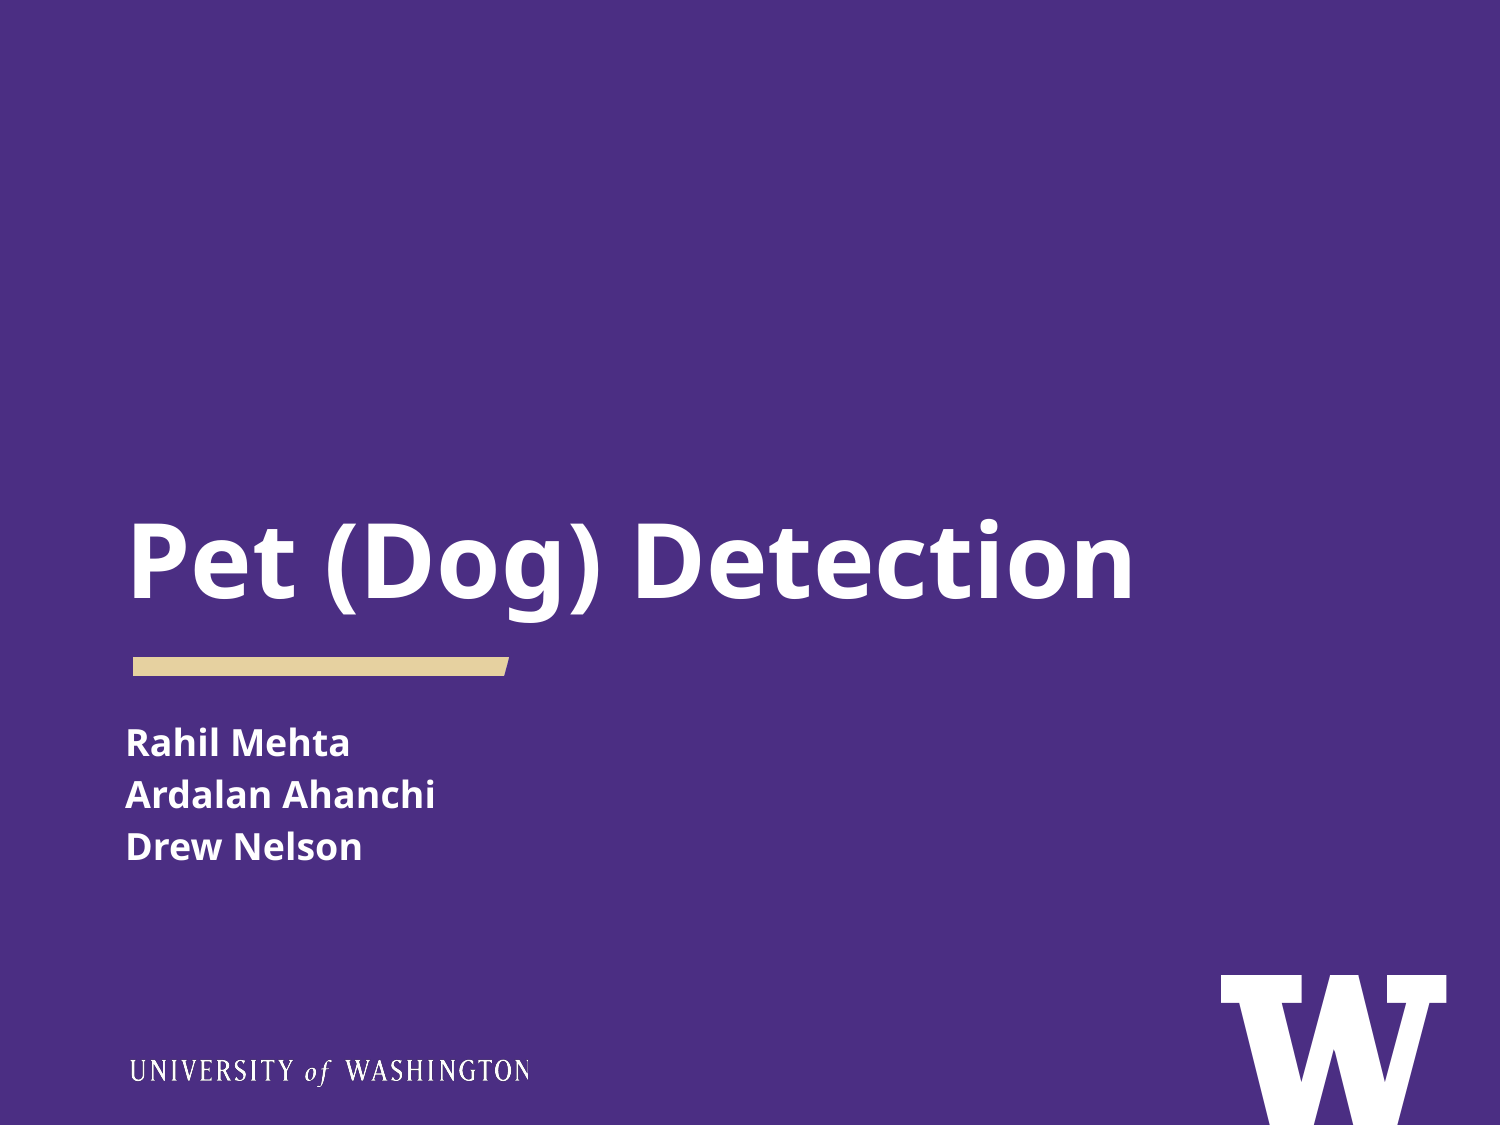

# Pet (Dog) Detection
Rahil Mehta
Ardalan Ahanchi
Drew Nelson